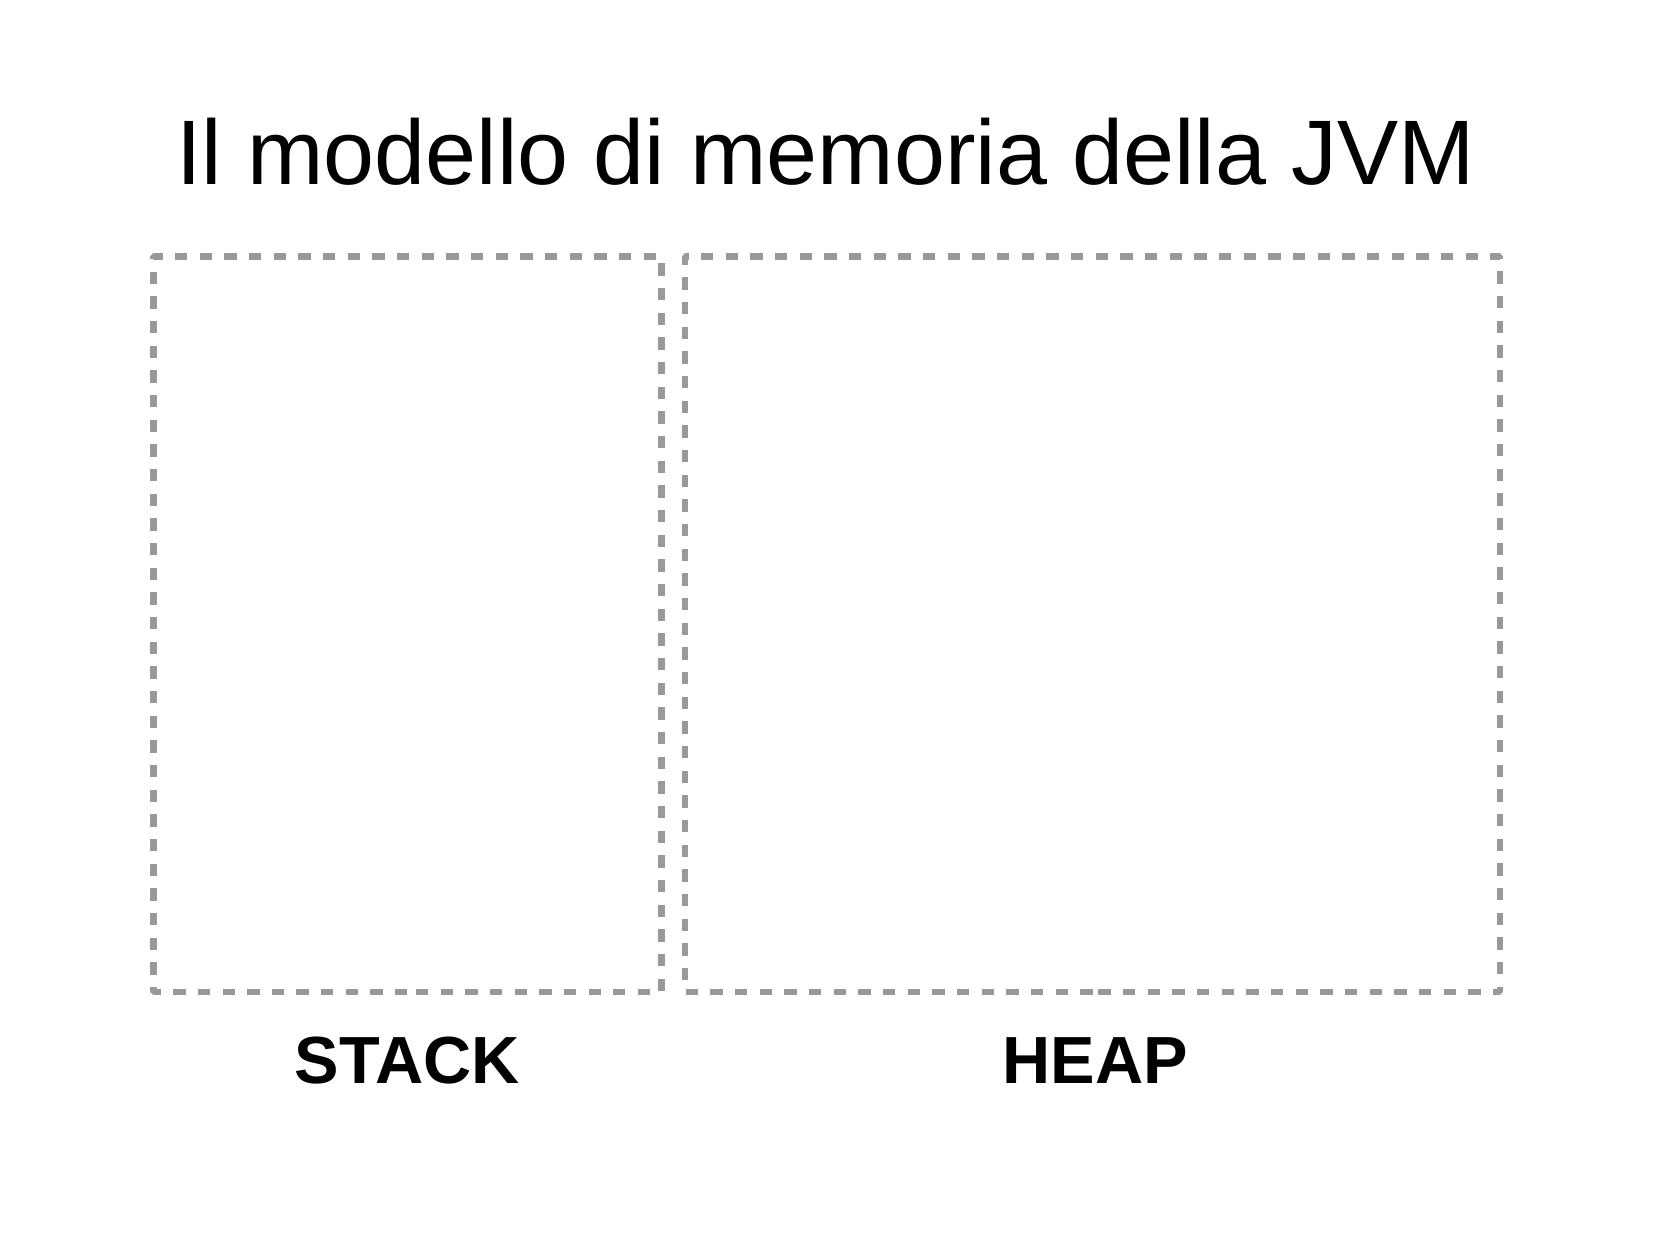

# Il modello di memoria della JVM
STACK
HEAP